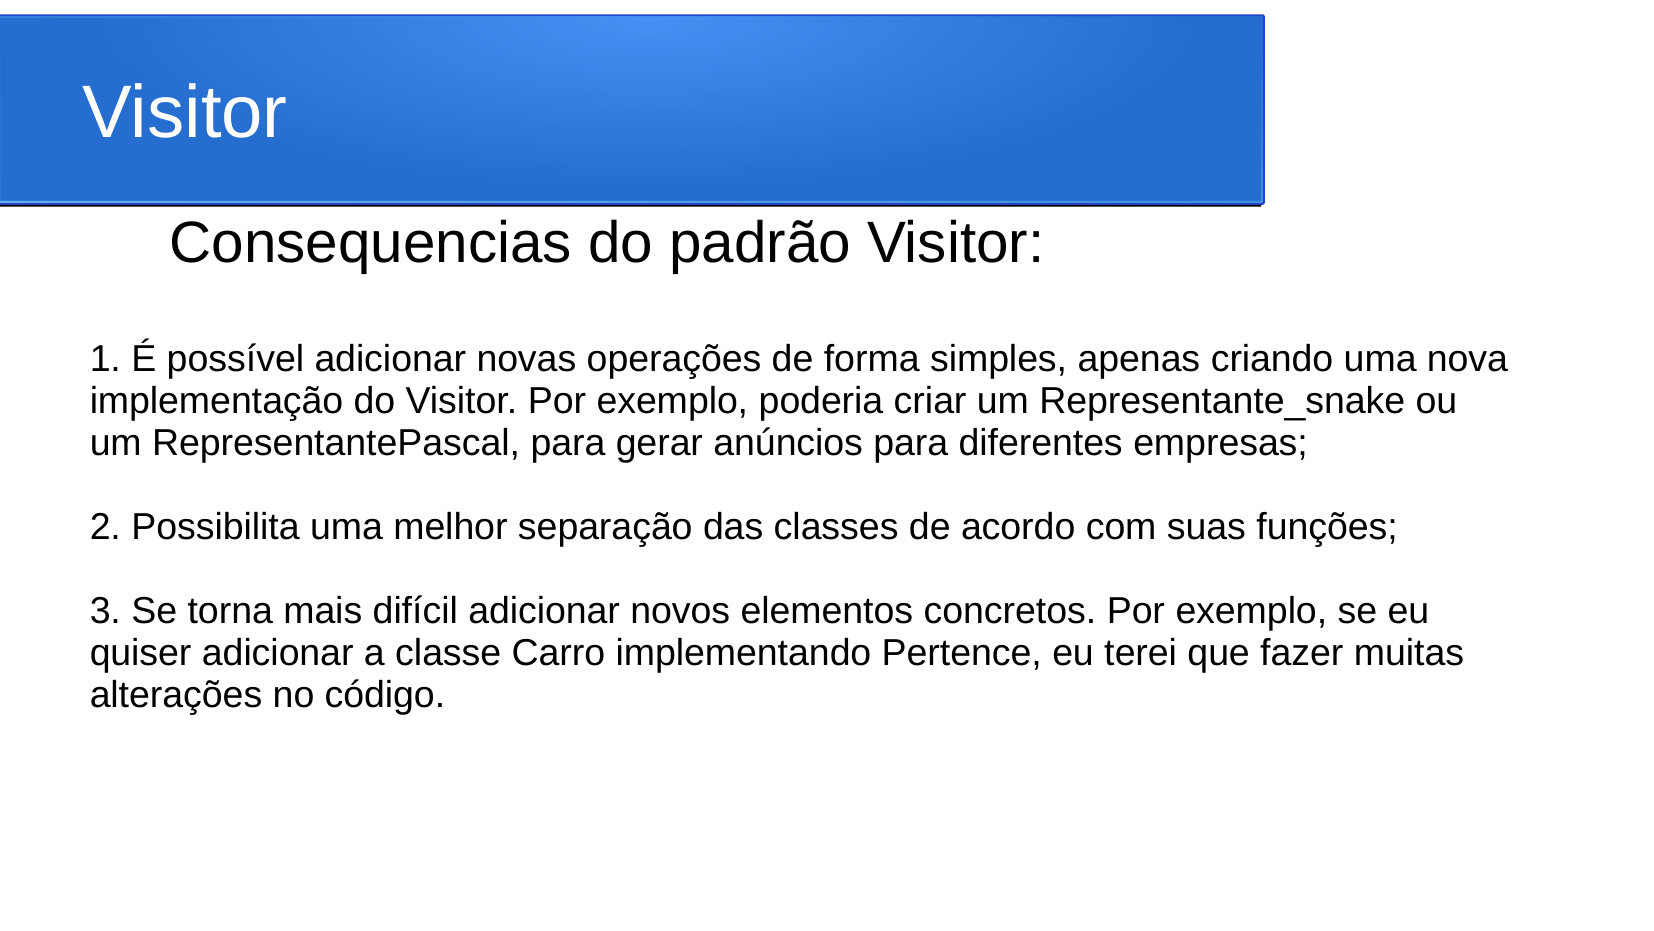

# Visitor
Consequencias do padrão Visitor:
1. É possível adicionar novas operações de forma simples, apenas criando uma nova implementação do Visitor. Por exemplo, poderia criar um Representante_snake ou um RepresentantePascal, para gerar anúncios para diferentes empresas;
2. Possibilita uma melhor separação das classes de acordo com suas funções;
3. Se torna mais difícil adicionar novos elementos concretos. Por exemplo, se eu quiser adicionar a classe Carro implementando Pertence, eu terei que fazer muitas alterações no código.